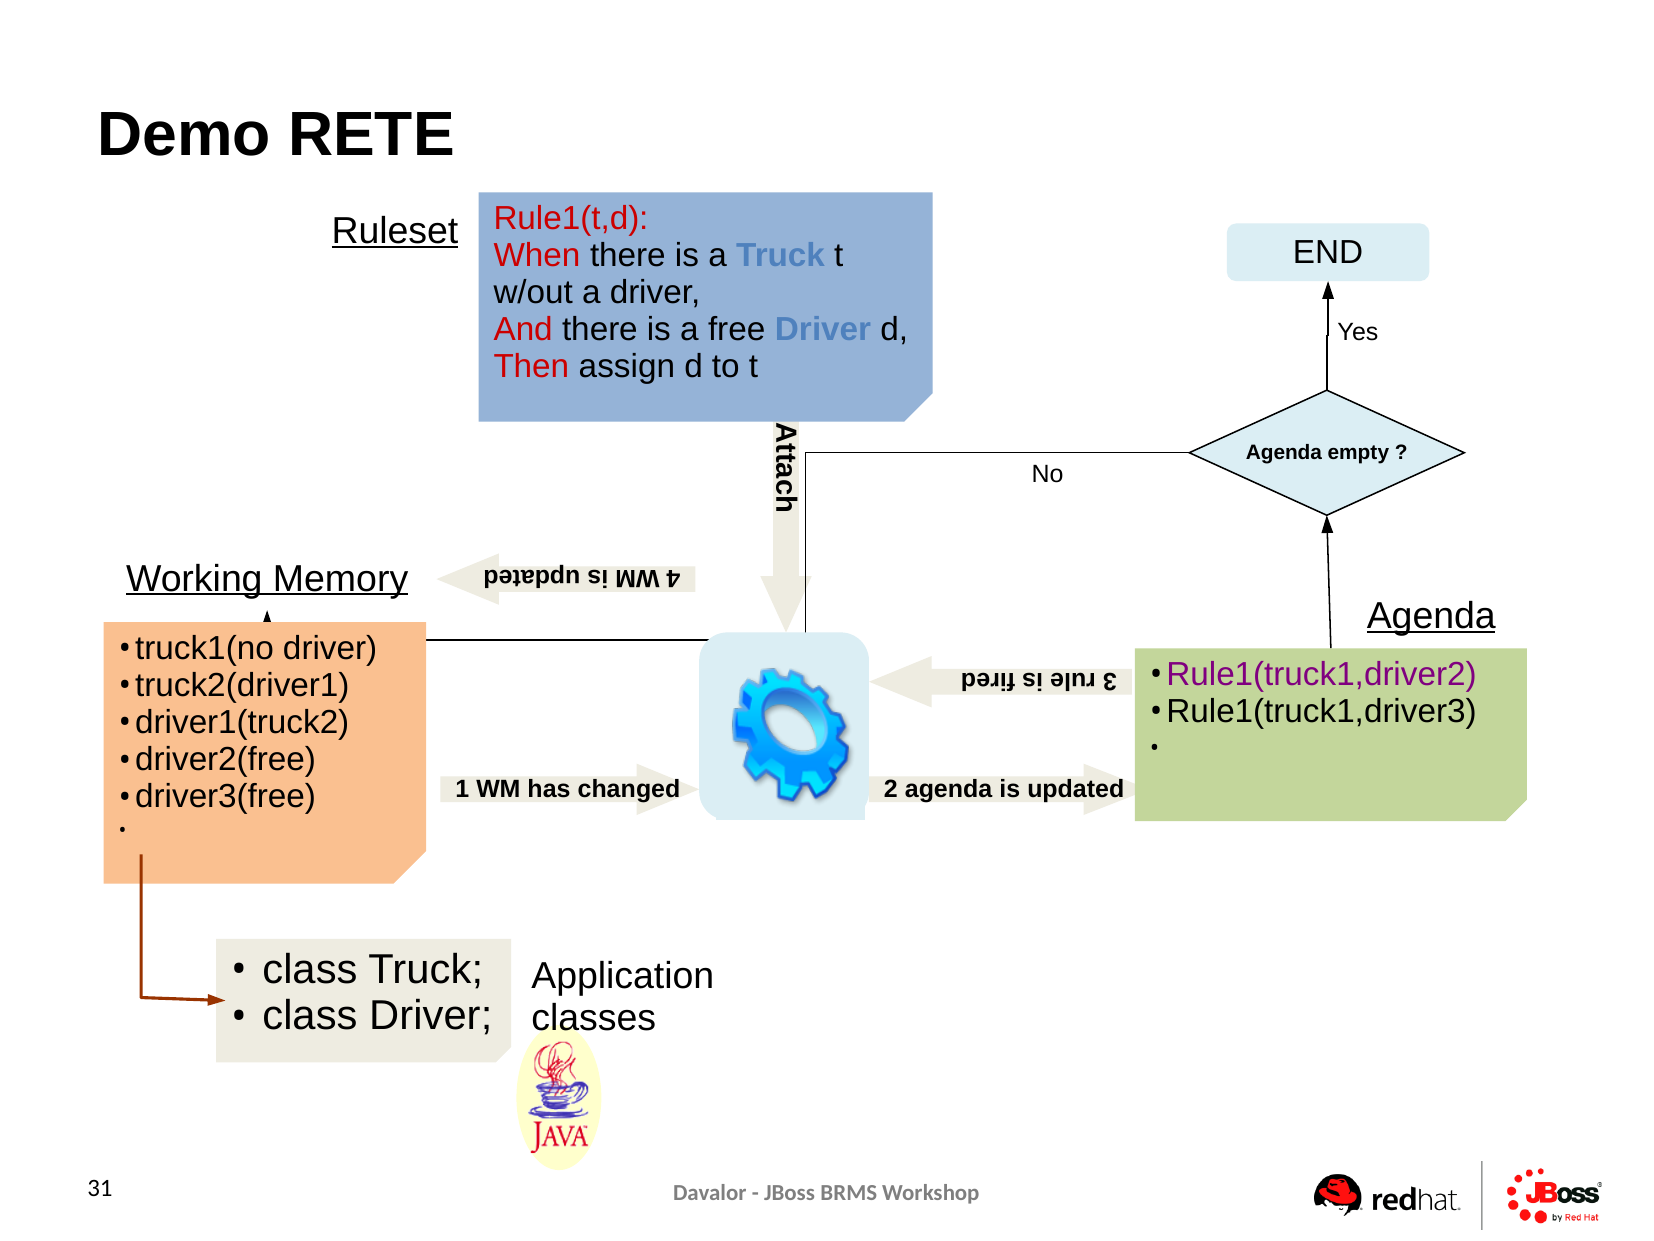

# Demo RETE
Rule1(t,d):
When there is a Truck t
w/out a driver,
And there is a free Driver d,
Then assign d to t
Ruleset
END
Yes
Agenda empty ?
No
Attach
Working Memory
4 WM is updated
Agenda
truck1(no driver)
truck2(driver1)
driver1(truck2)
driver2(free)
driver3(free)
Rule1(truck1,driver2)
Rule1(truck1,driver3)
3 rule is fired
1 WM has changed
2 agenda is updated
class Truck;
class Driver;
Application
classes